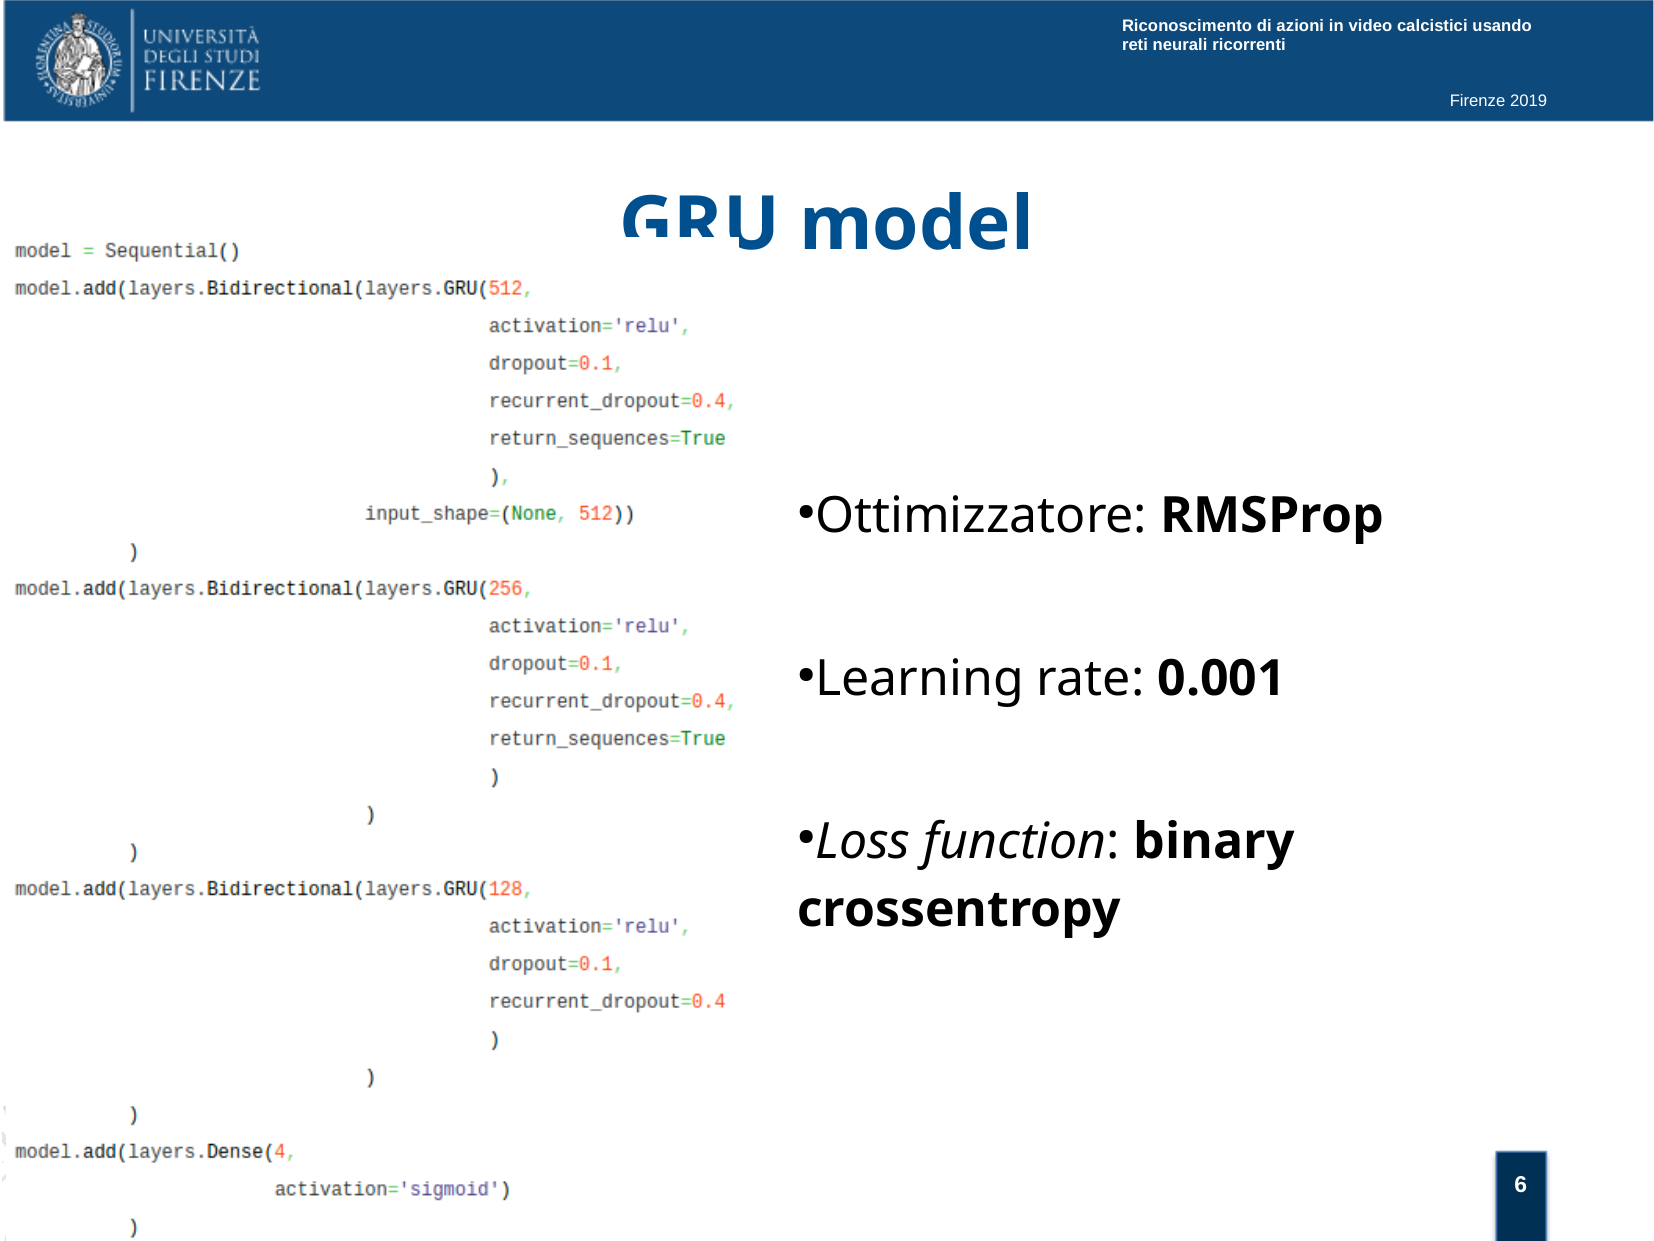

Riconoscimento di azioni in video calcistici usando reti neurali ricorrenti
Firenze 2019
GRU model
Ottimizzatore: RMSProp
Learning rate: 0.001
Loss function: binary crossentropy
6